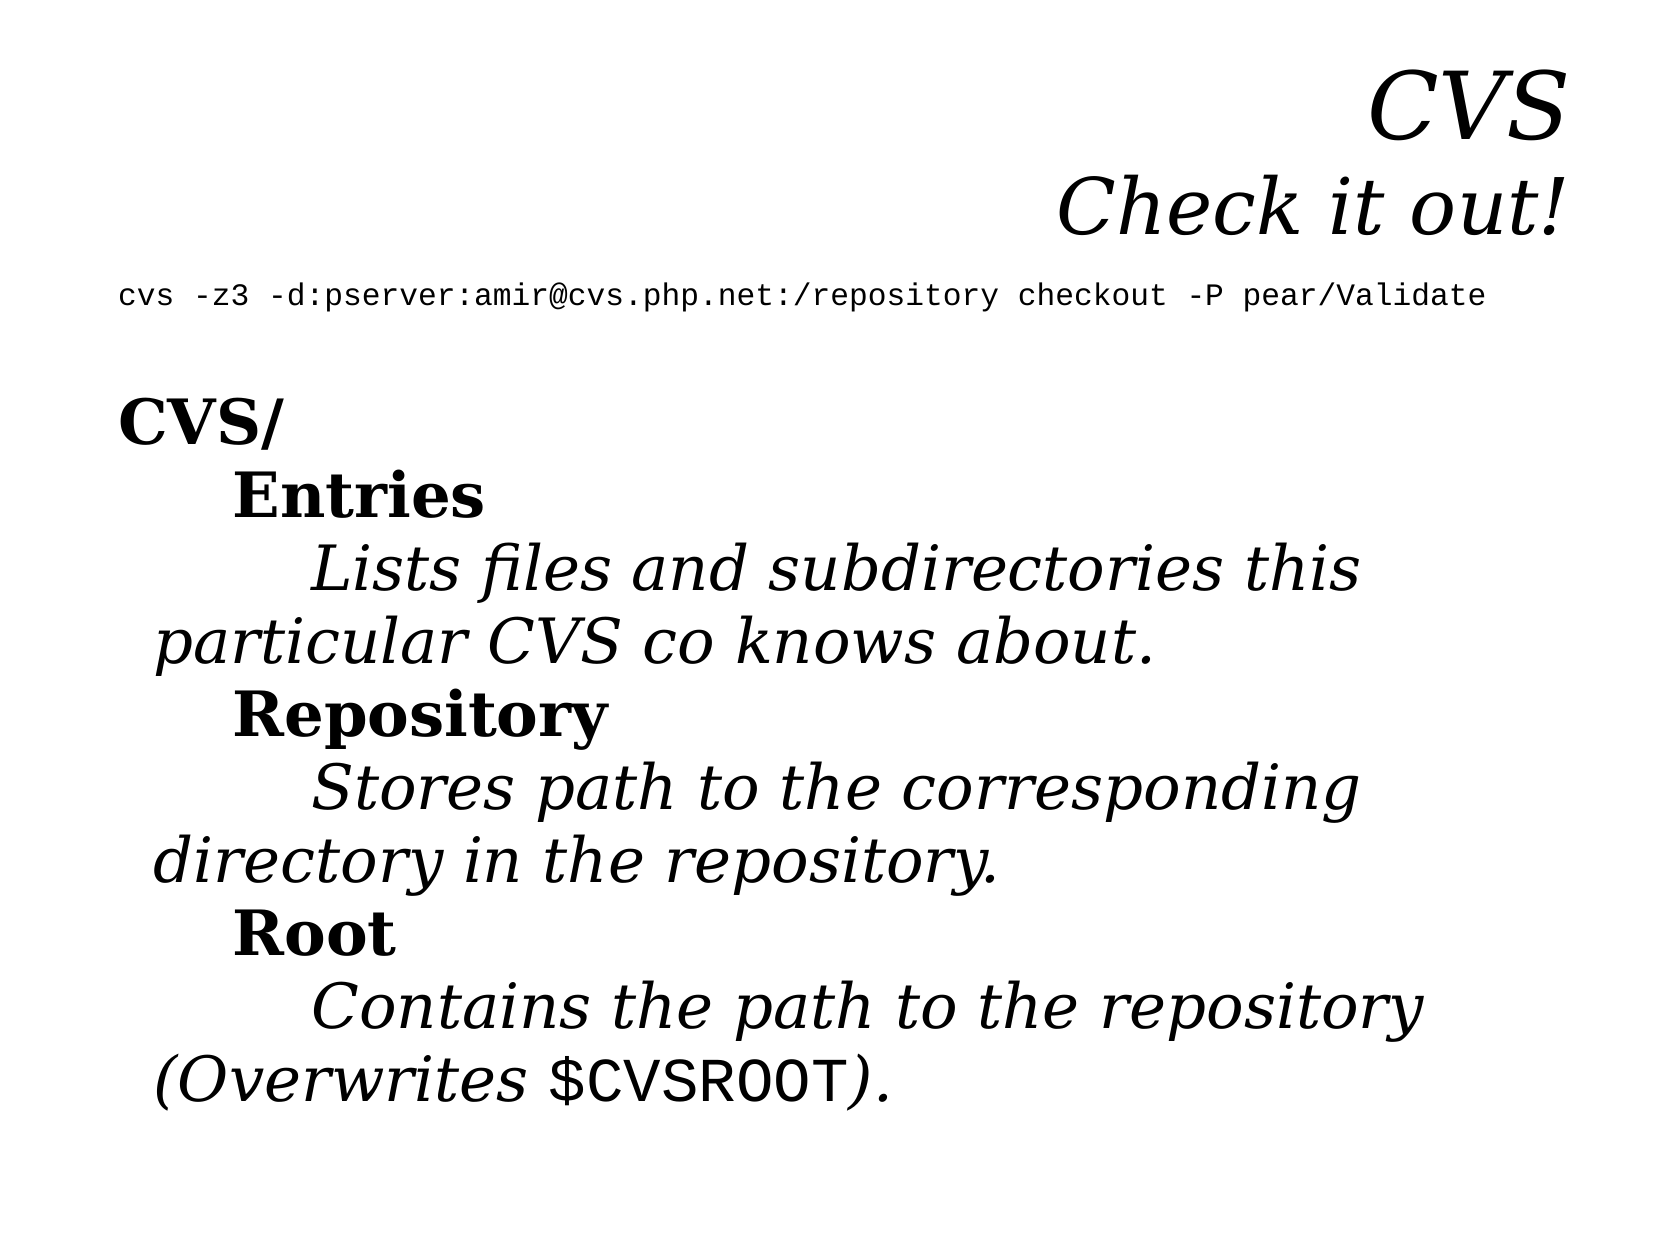

# CVS Check it out!
cvs -z3 -d:pserver:amir@cvs.php.net:/repository checkout -P pear/Validate
CVS/
 Entries
 Lists files and subdirectories this particular CVS co knows about.
 Repository
 Stores path to the corresponding directory in the repository.
 Root
 Contains the path to the repository (Overwrites $CVSROOT).